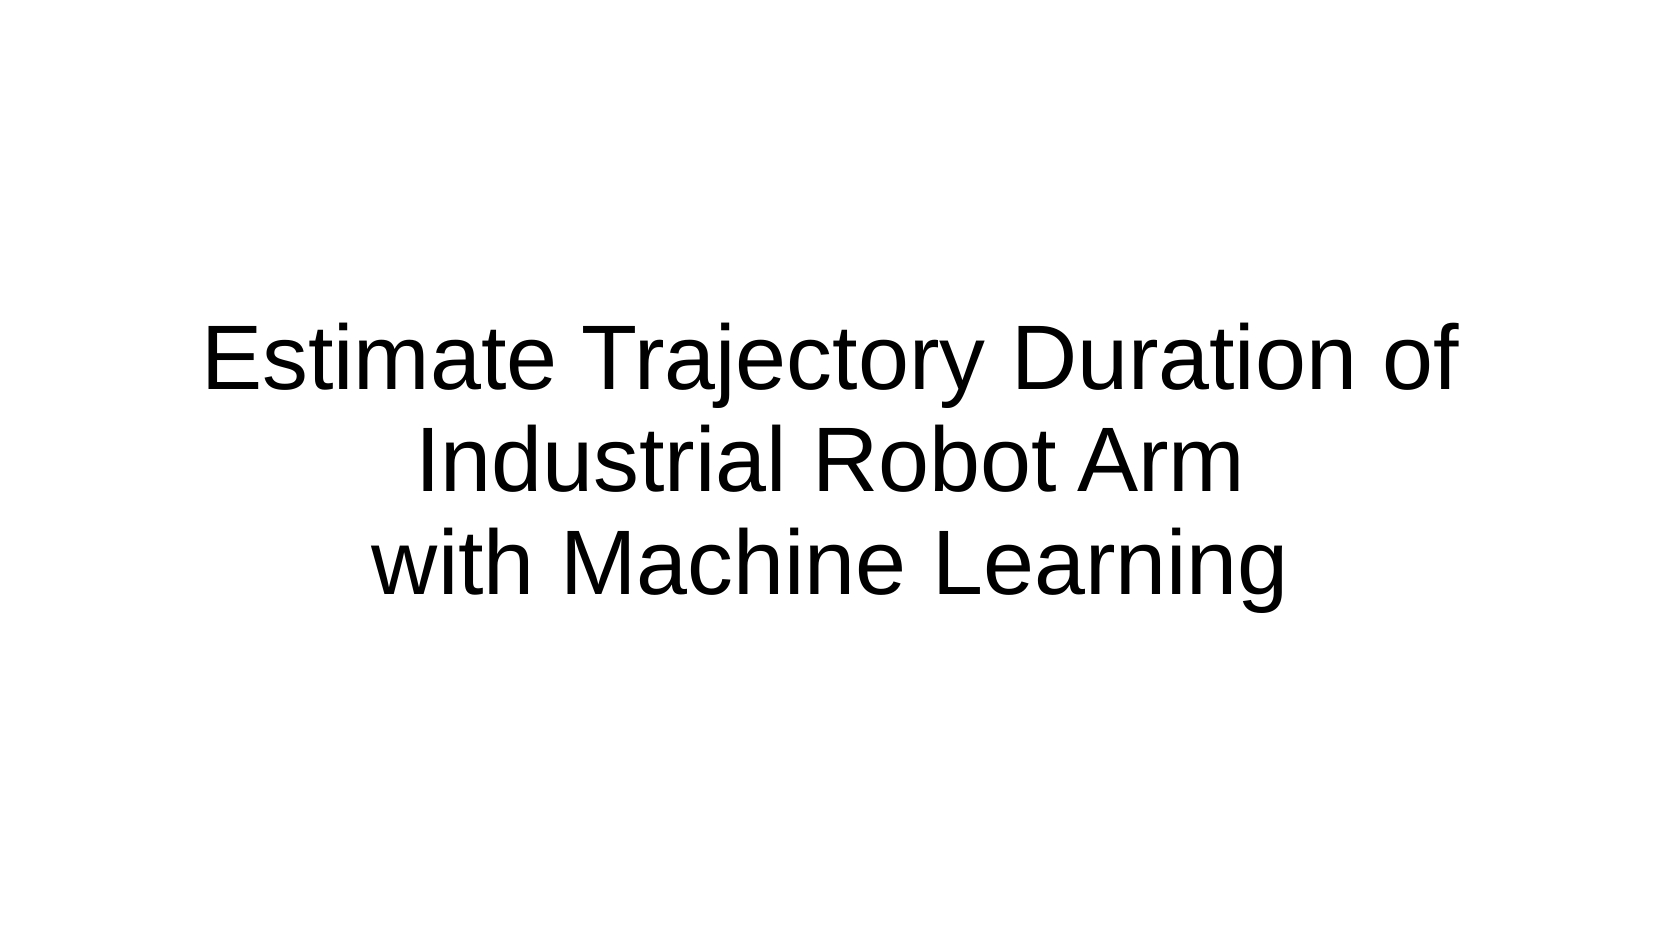

# Estimate Trajectory Duration of Industrial Robot Arm with Machine Learning